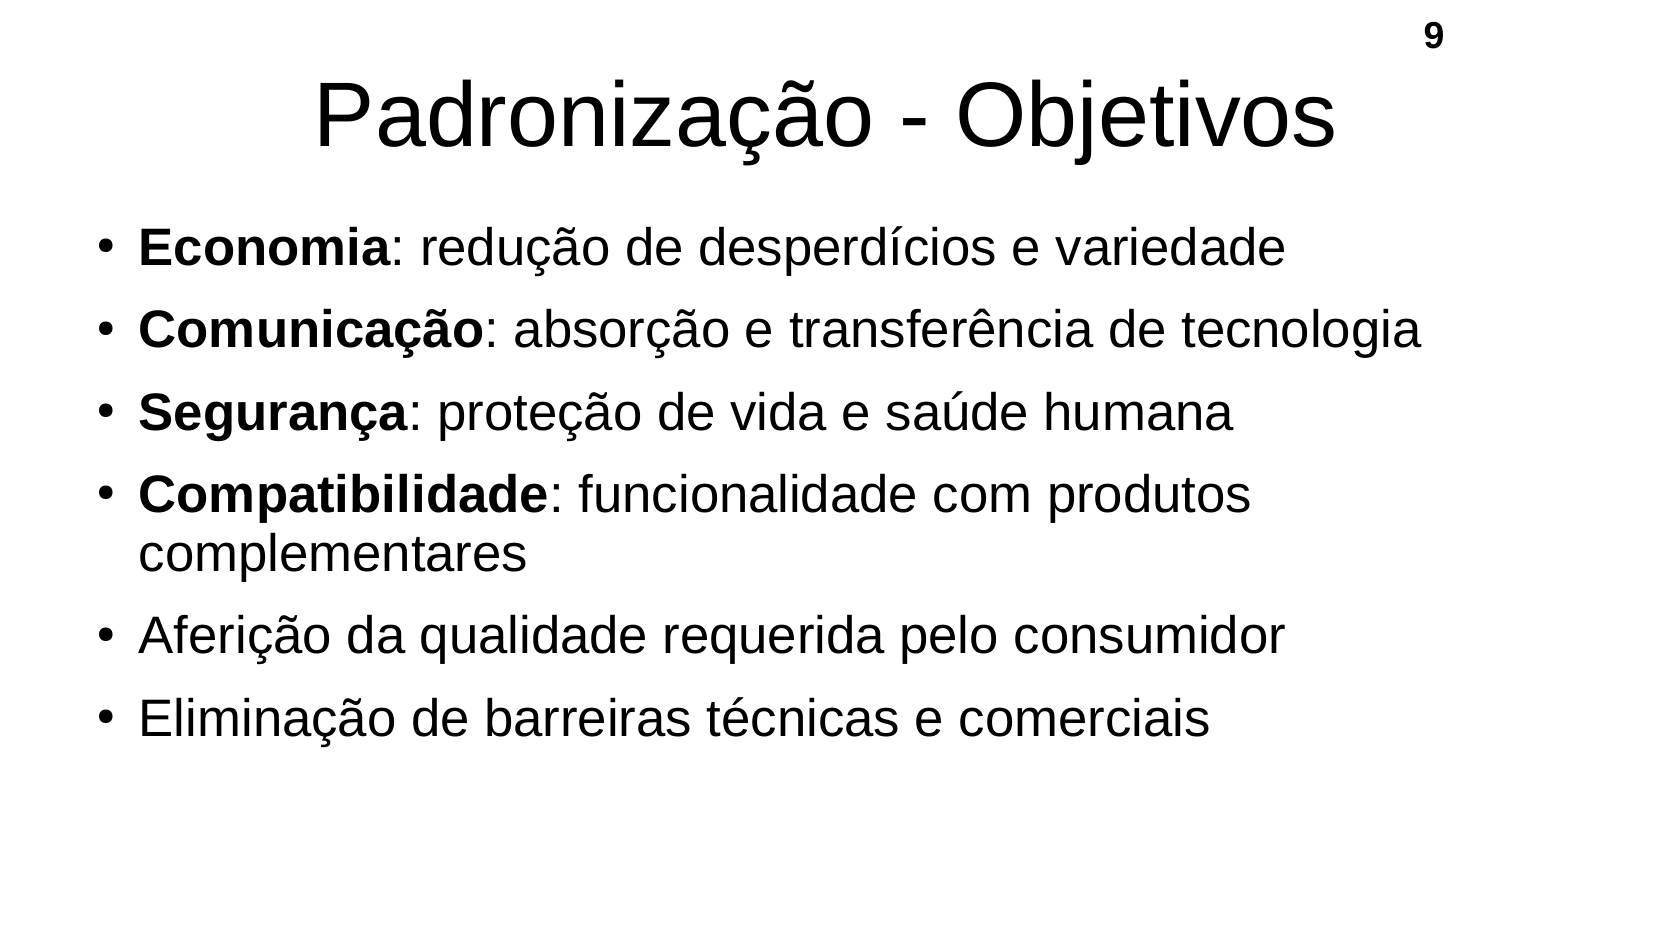

# Padronização - Objetivos
Economia: redução de desperdícios e variedade
Comunicação: absorção e transferência de tecnologia
Segurança: proteção de vida e saúde humana
Compatibilidade: funcionalidade com produtos complementares
Aferição da qualidade requerida pelo consumidor
Eliminação de barreiras técnicas e comerciais